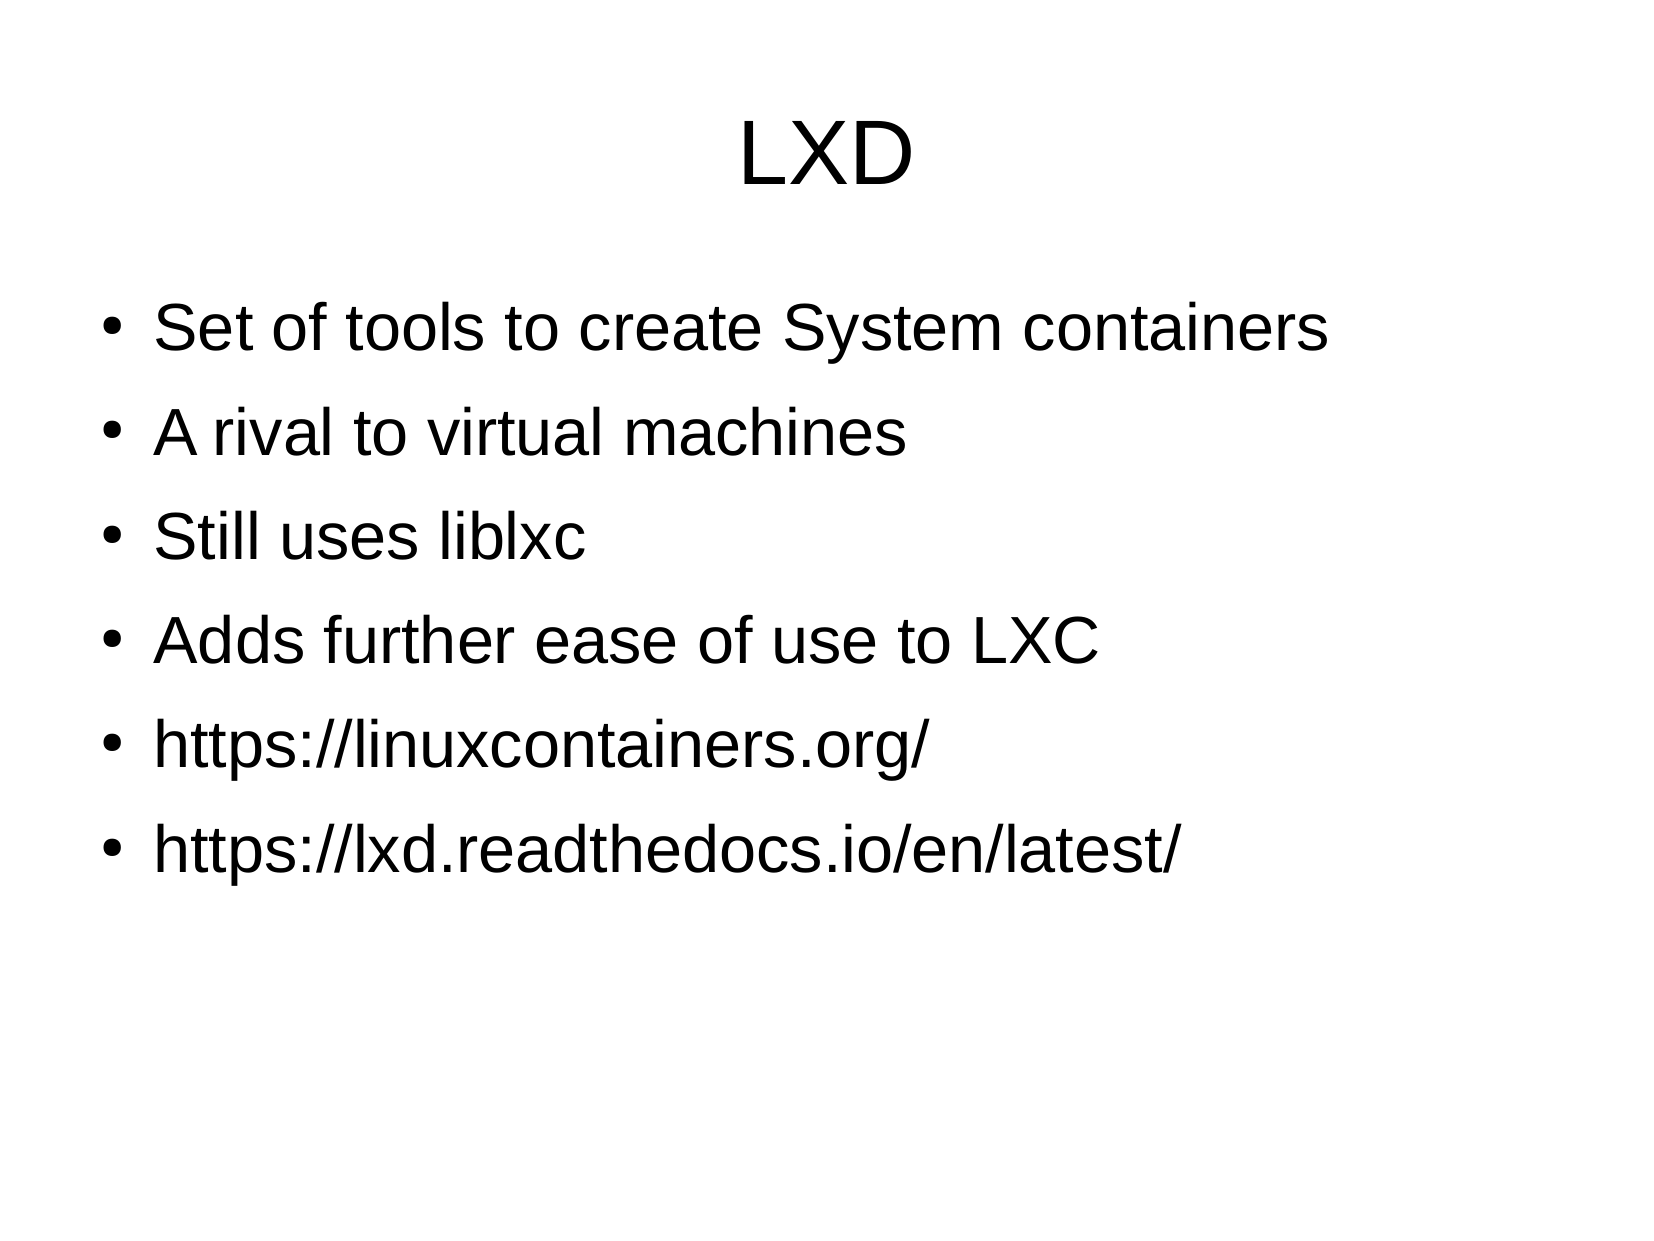

# LXD
Set of tools to create System containers
A rival to virtual machines
Still uses liblxc
Adds further ease of use to LXC
https://linuxcontainers.org/
https://lxd.readthedocs.io/en/latest/